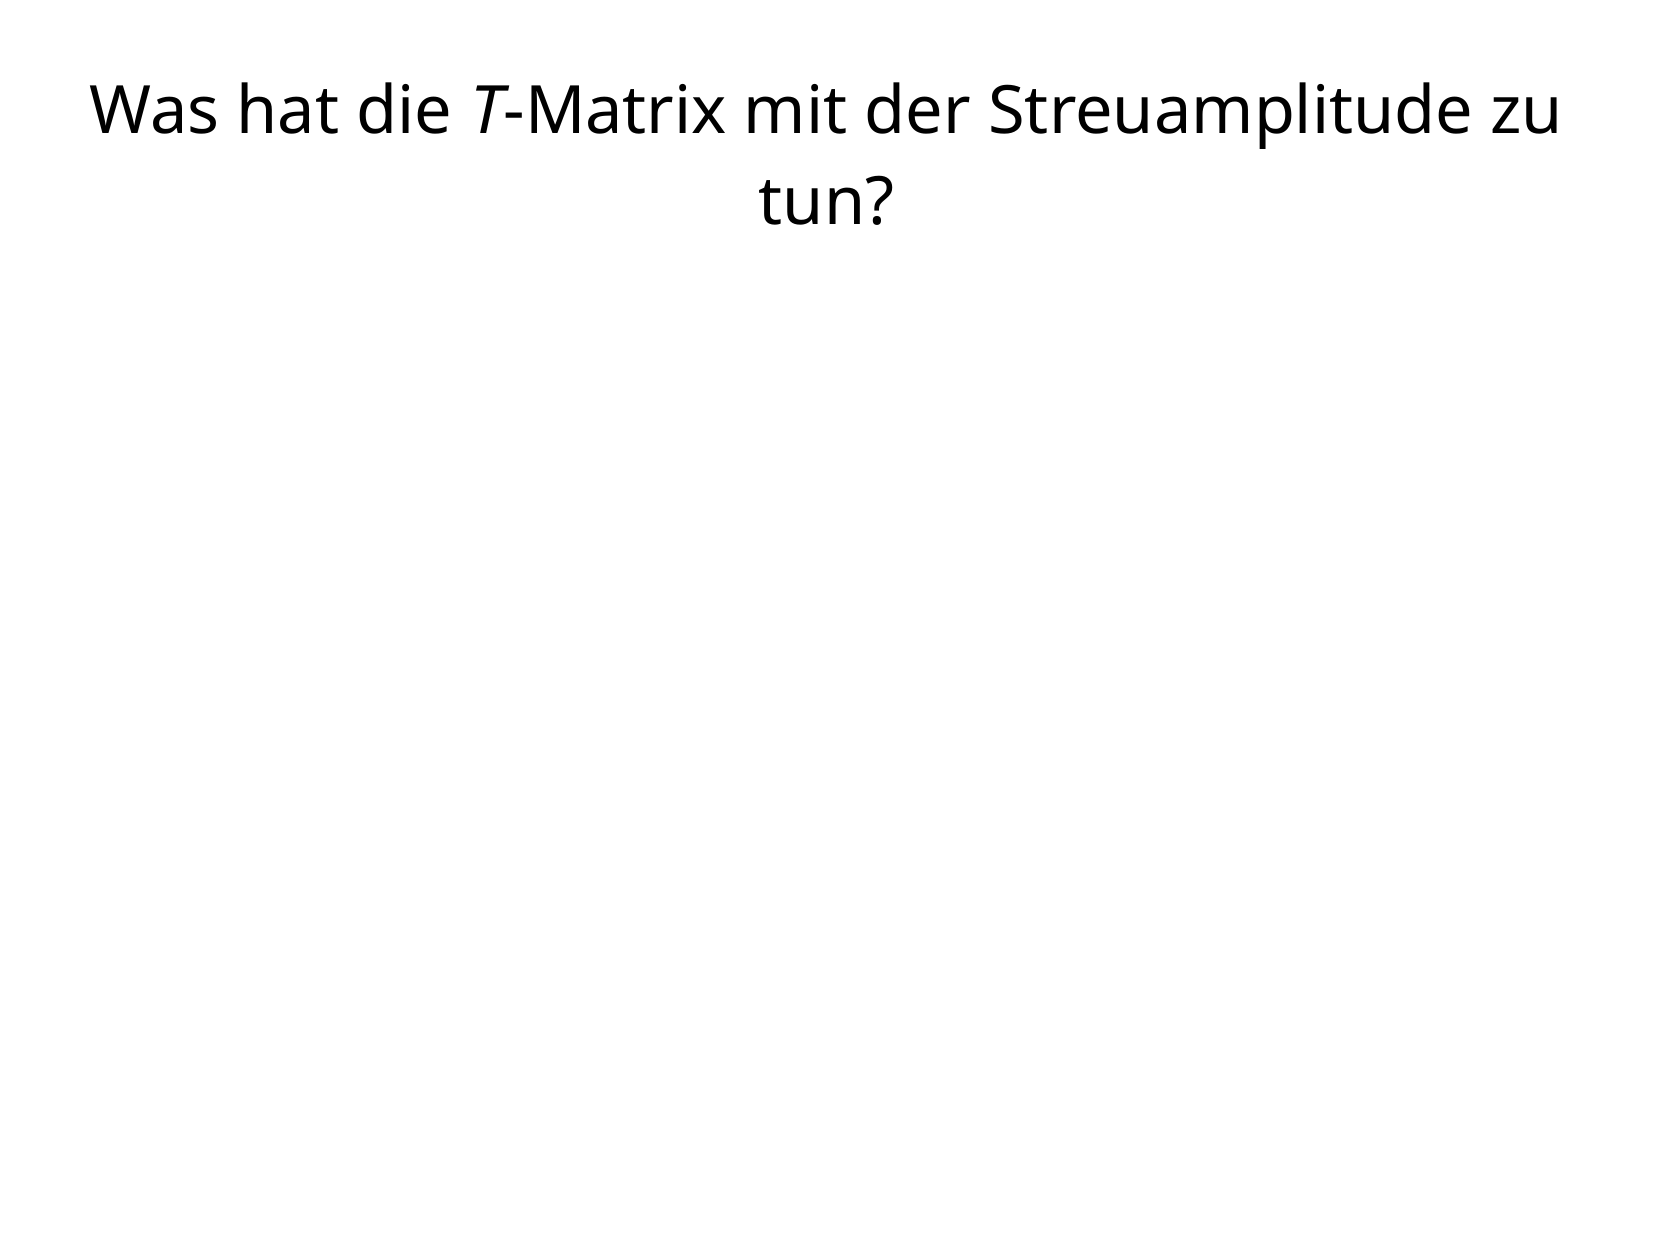

# Was hat die T-Matrix mit der Streuamplitude zu tun?